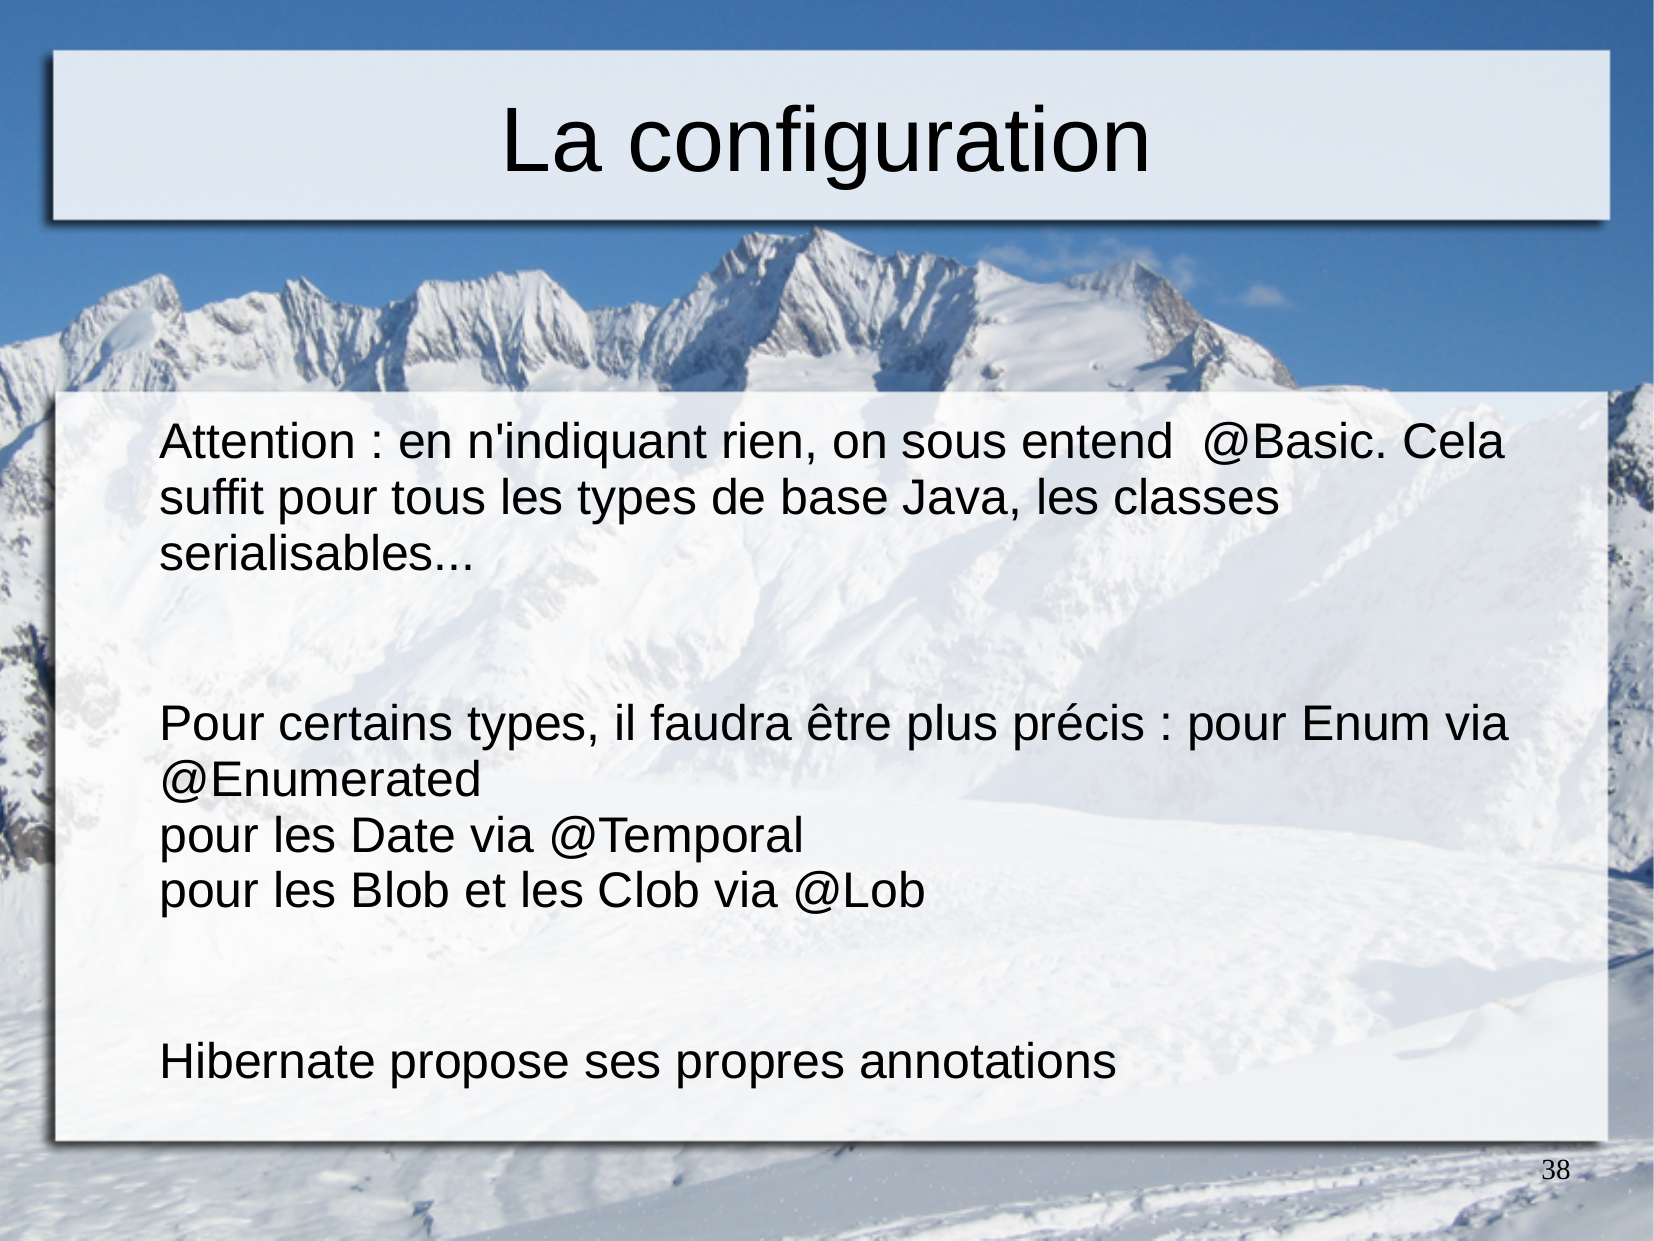

# La configuration
Attention : en n'indiquant rien, on sous entend @Basic. Cela suffit pour tous les types de base Java, les classes serialisables...
Pour certains types, il faudra être plus précis : pour Enum via @Enumerated
pour les Date via @Temporal
pour les Blob et les Clob via @Lob
Hibernate propose ses propres annotations
38